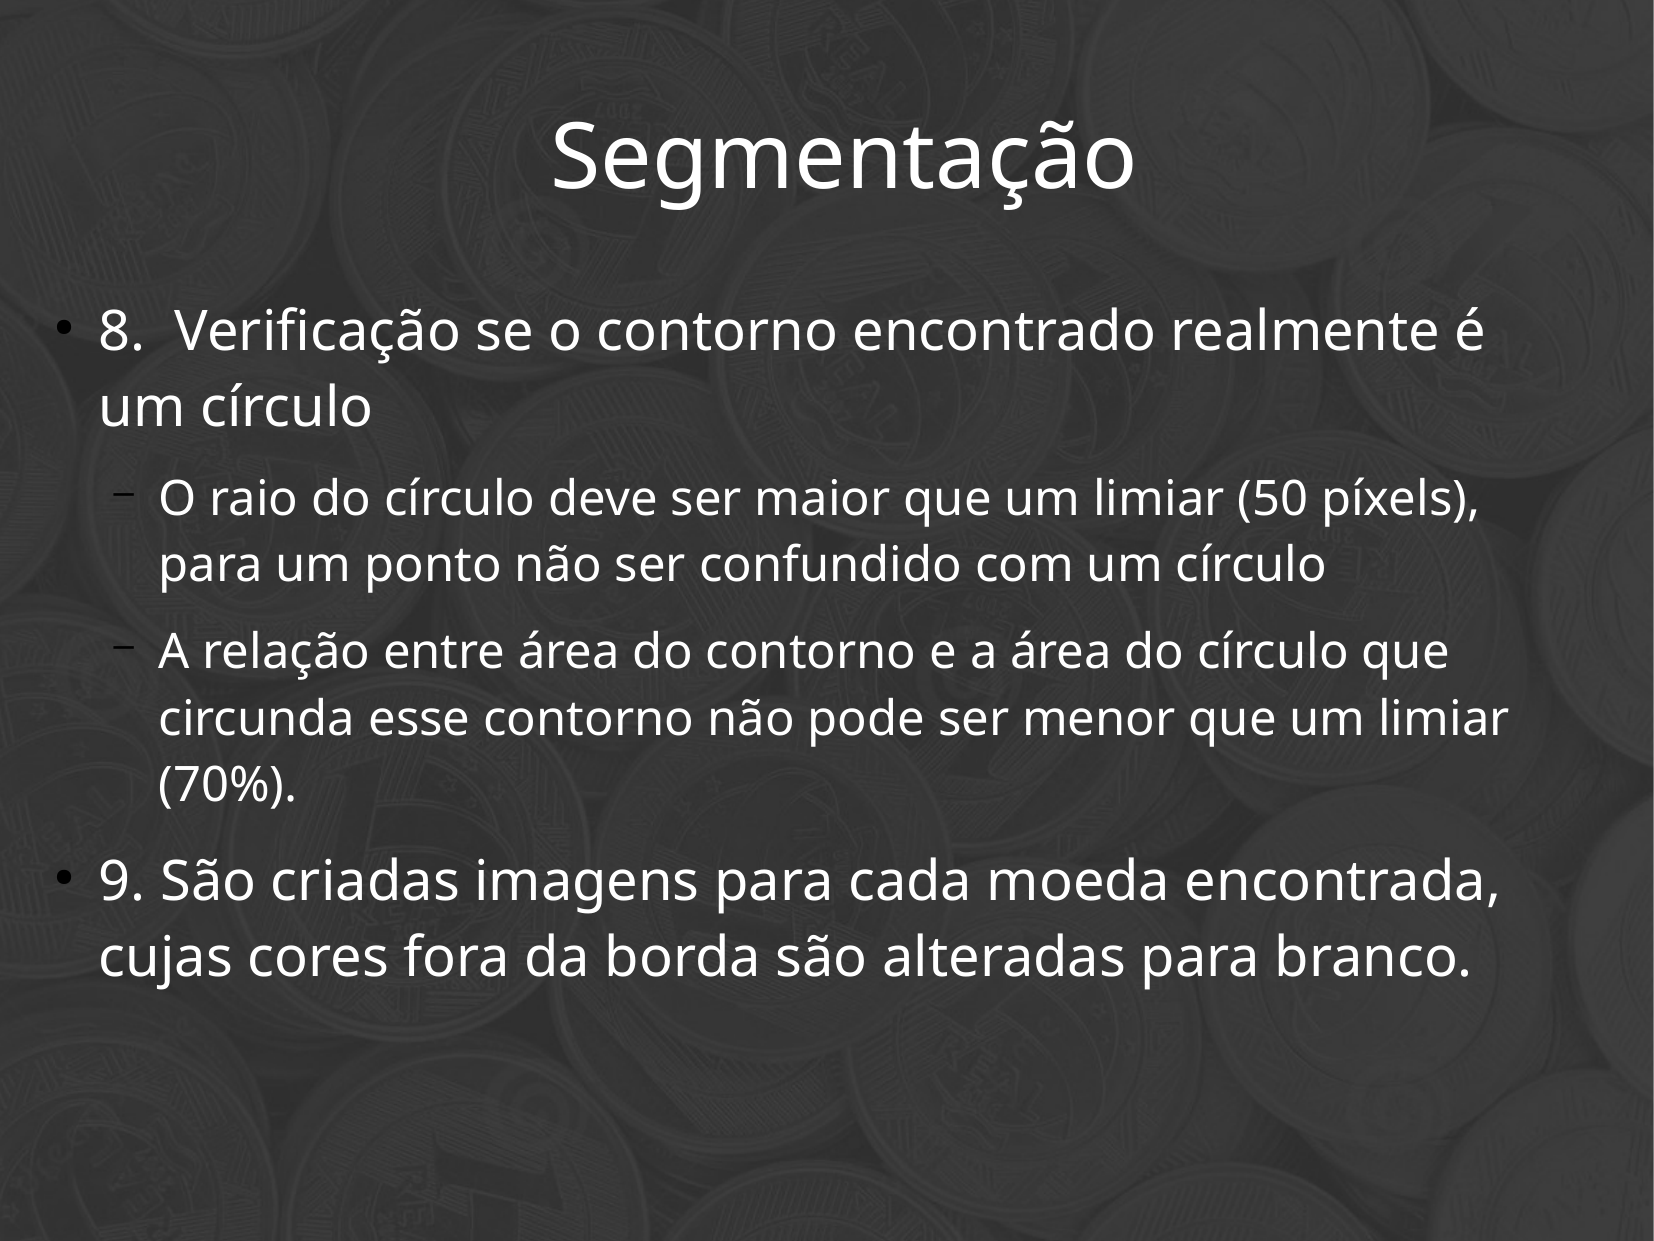

# Segmentação
8. Verificação se o contorno encontrado realmente é um círculo
O raio do círculo deve ser maior que um limiar (50 píxels), para um ponto não ser confundido com um círculo
A relação entre área do contorno e a área do círculo que circunda esse contorno não pode ser menor que um limiar (70%).
9. São criadas imagens para cada moeda encontrada, cujas cores fora da borda são alteradas para branco.